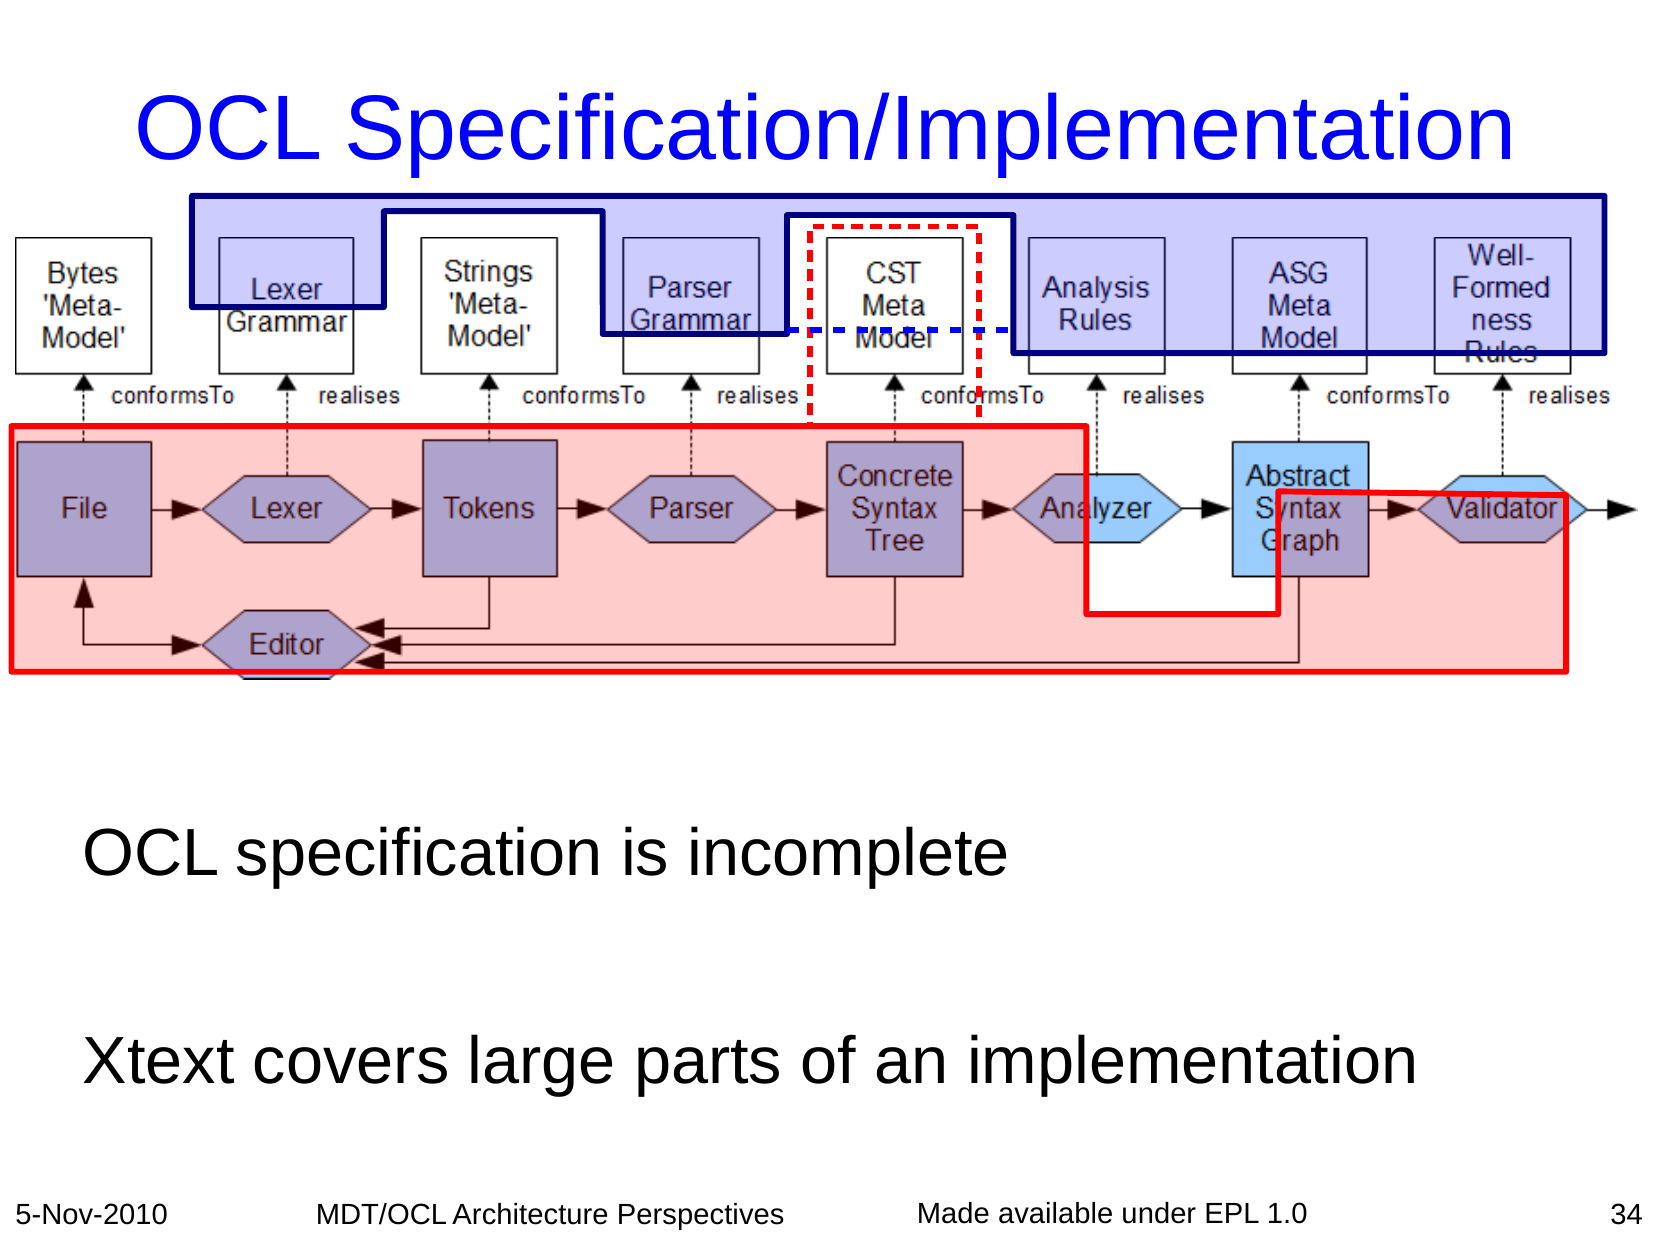

# OCL Specification/Implementation
OCL specification is incomplete
Xtext covers large parts of an implementation
5-Nov-2010
MDT/OCL Architecture Perspectives
34